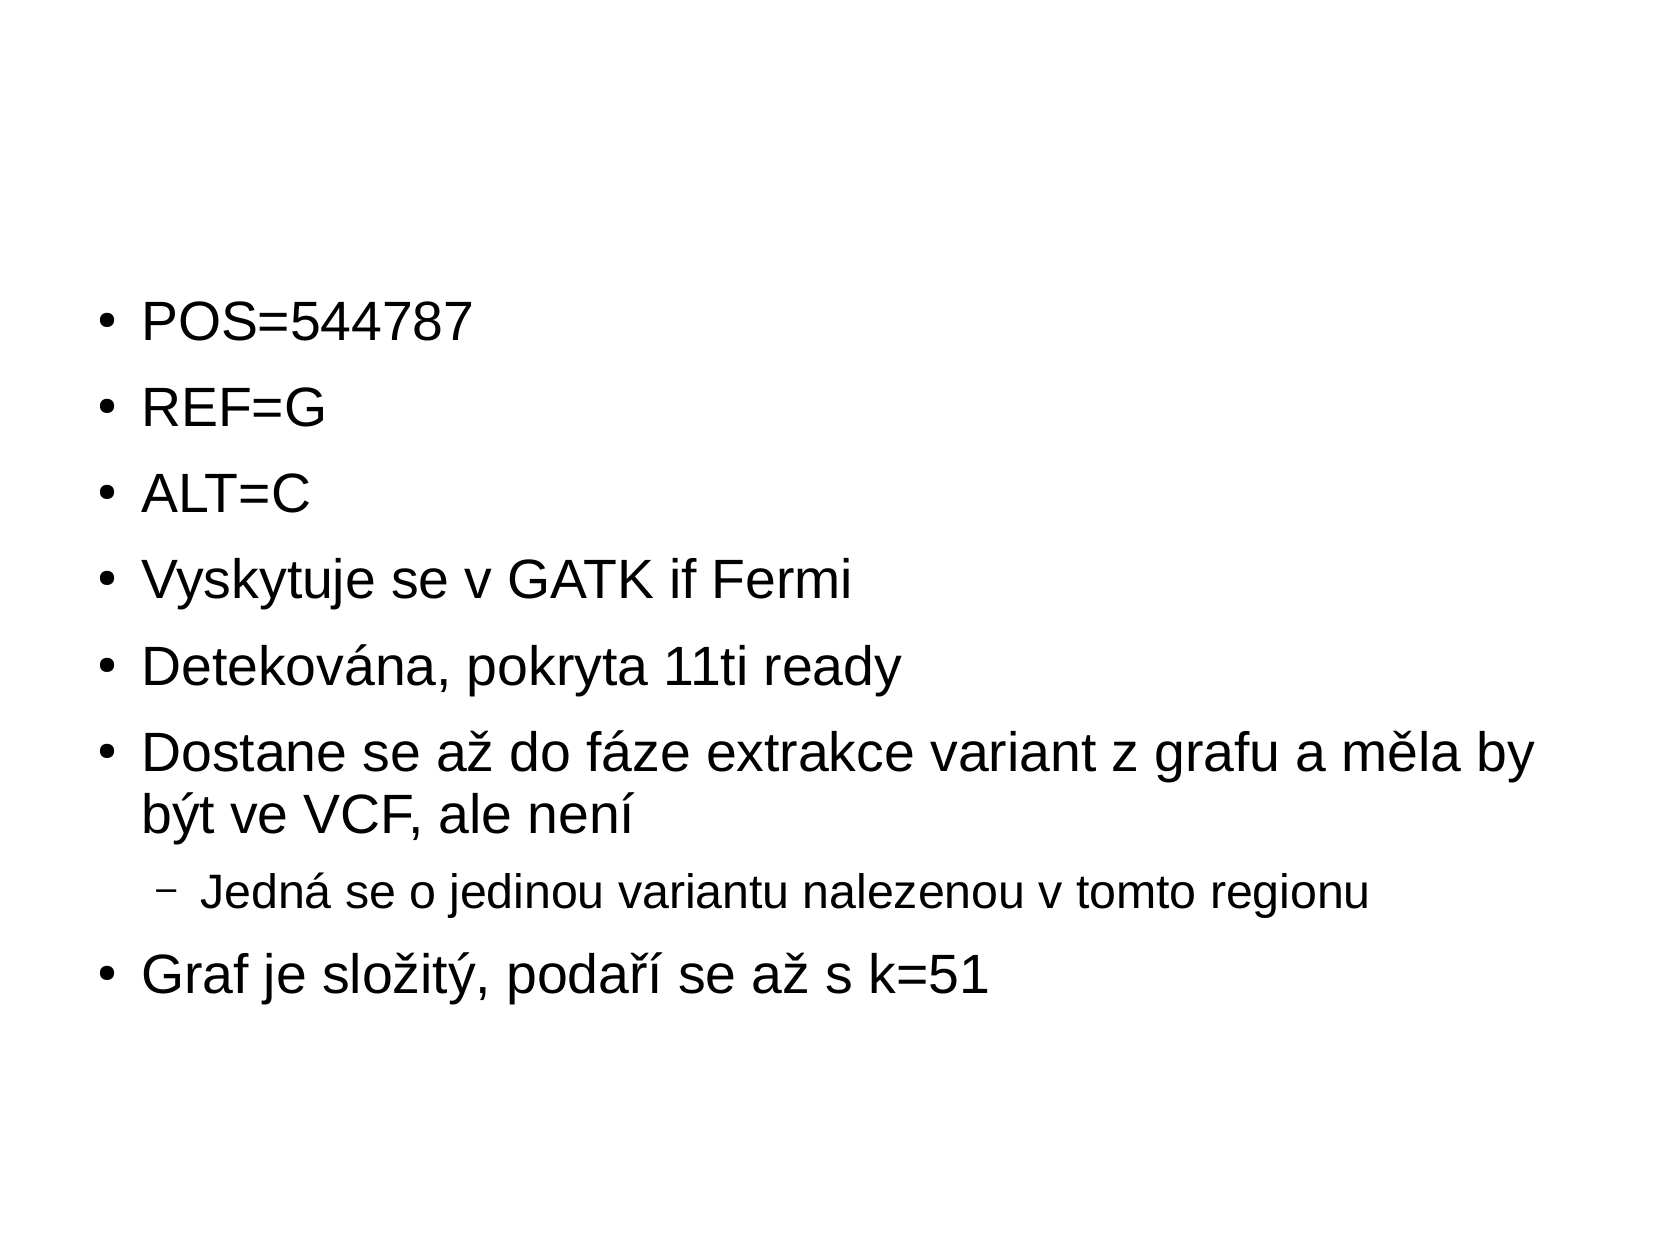

#
POS=544787
REF=G
ALT=C
Vyskytuje se v GATK if Fermi
Detekována, pokryta 11ti ready
Dostane se až do fáze extrakce variant z grafu a měla by být ve VCF, ale není
Jedná se o jedinou variantu nalezenou v tomto regionu
Graf je složitý, podaří se až s k=51